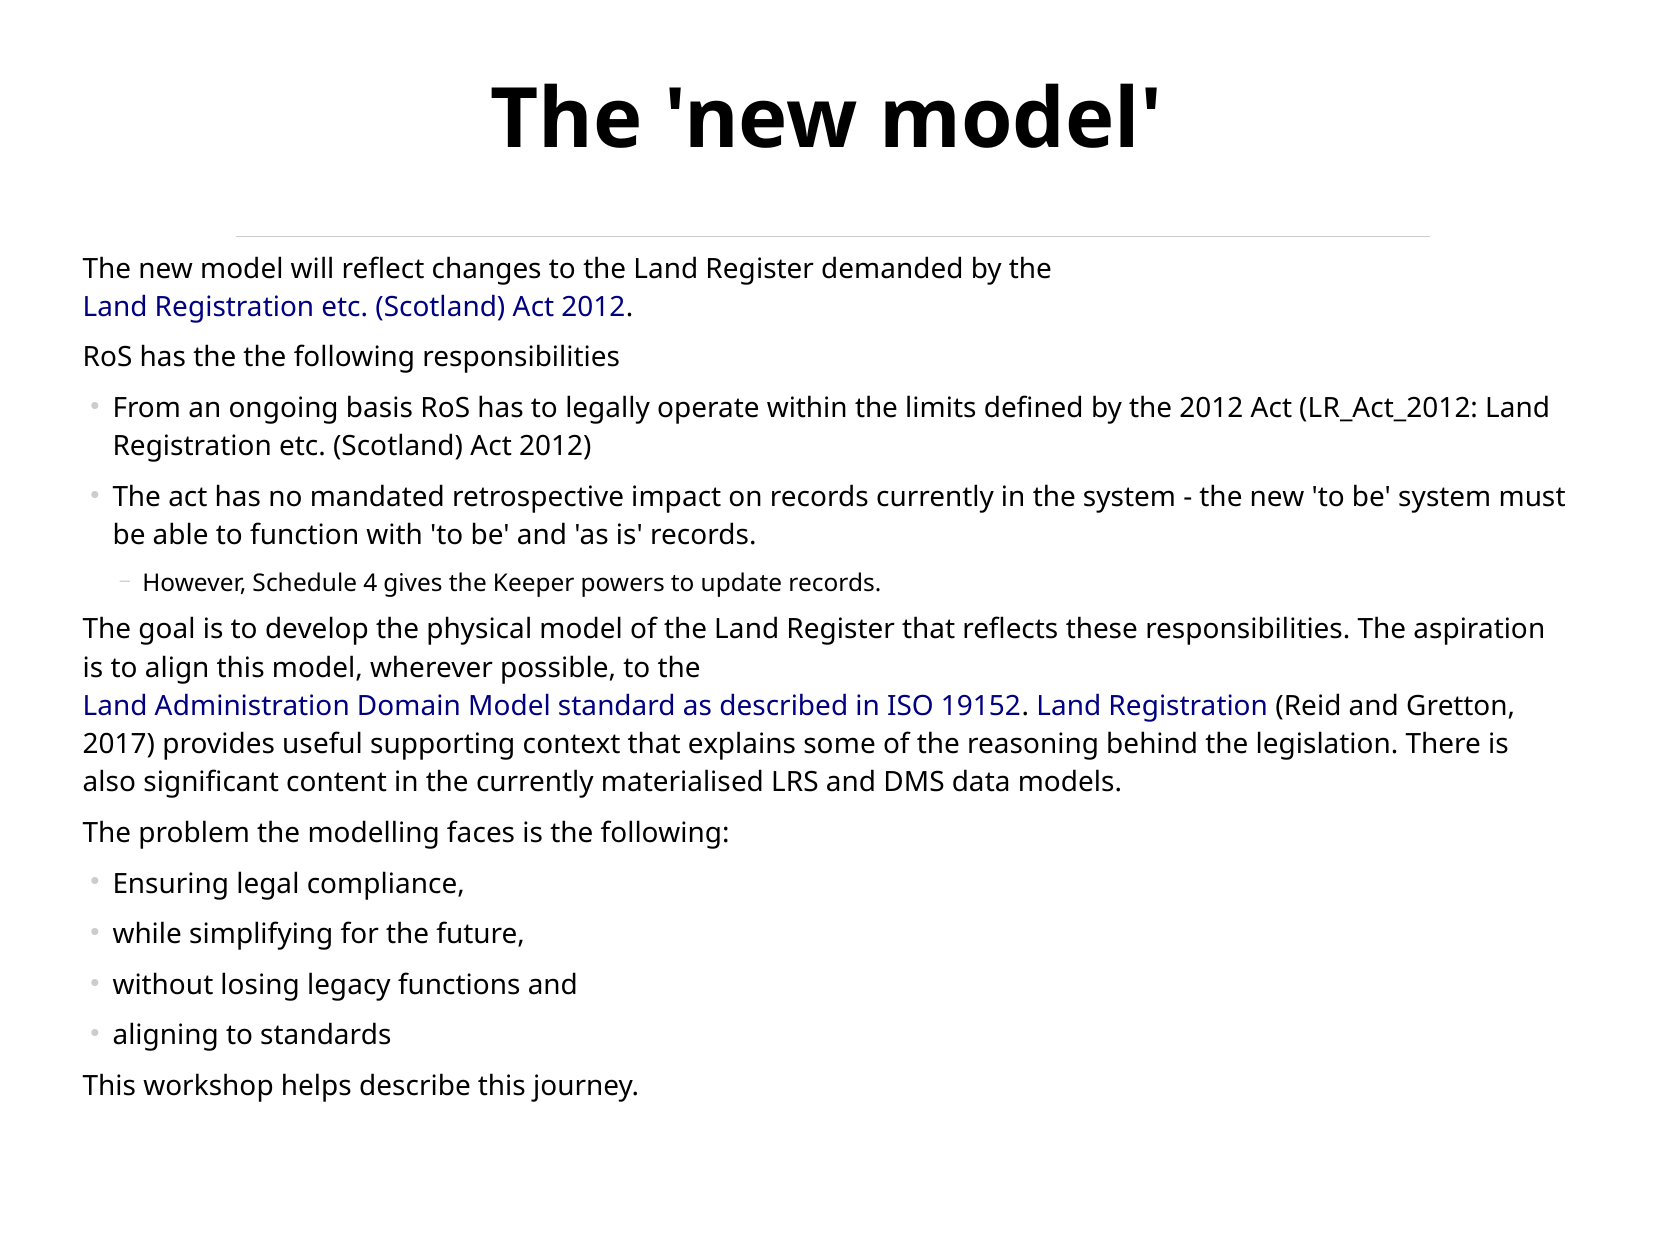

# The 'new model'
The new model will reflect changes to the Land Register demanded by the Land Registration etc. (Scotland) Act 2012.
RoS has the the following responsibilities
From an ongoing basis RoS has to legally operate within the limits defined by the 2012 Act (LR_Act_2012: Land Registration etc. (Scotland) Act 2012)
The act has no mandated retrospective impact on records currently in the system - the new 'to be' system must be able to function with 'to be' and 'as is' records.
However, Schedule 4 gives the Keeper powers to update records.
The goal is to develop the physical model of the Land Register that reflects these responsibilities. The aspiration is to align this model, wherever possible, to the Land Administration Domain Model standard as described in ISO 19152. Land Registration (Reid and Gretton, 2017) provides useful supporting context that explains some of the reasoning behind the legislation. There is also significant content in the currently materialised LRS and DMS data models.
The problem the modelling faces is the following:
Ensuring legal compliance,
while simplifying for the future,
without losing legacy functions and
aligning to standards
This workshop helps describe this journey.